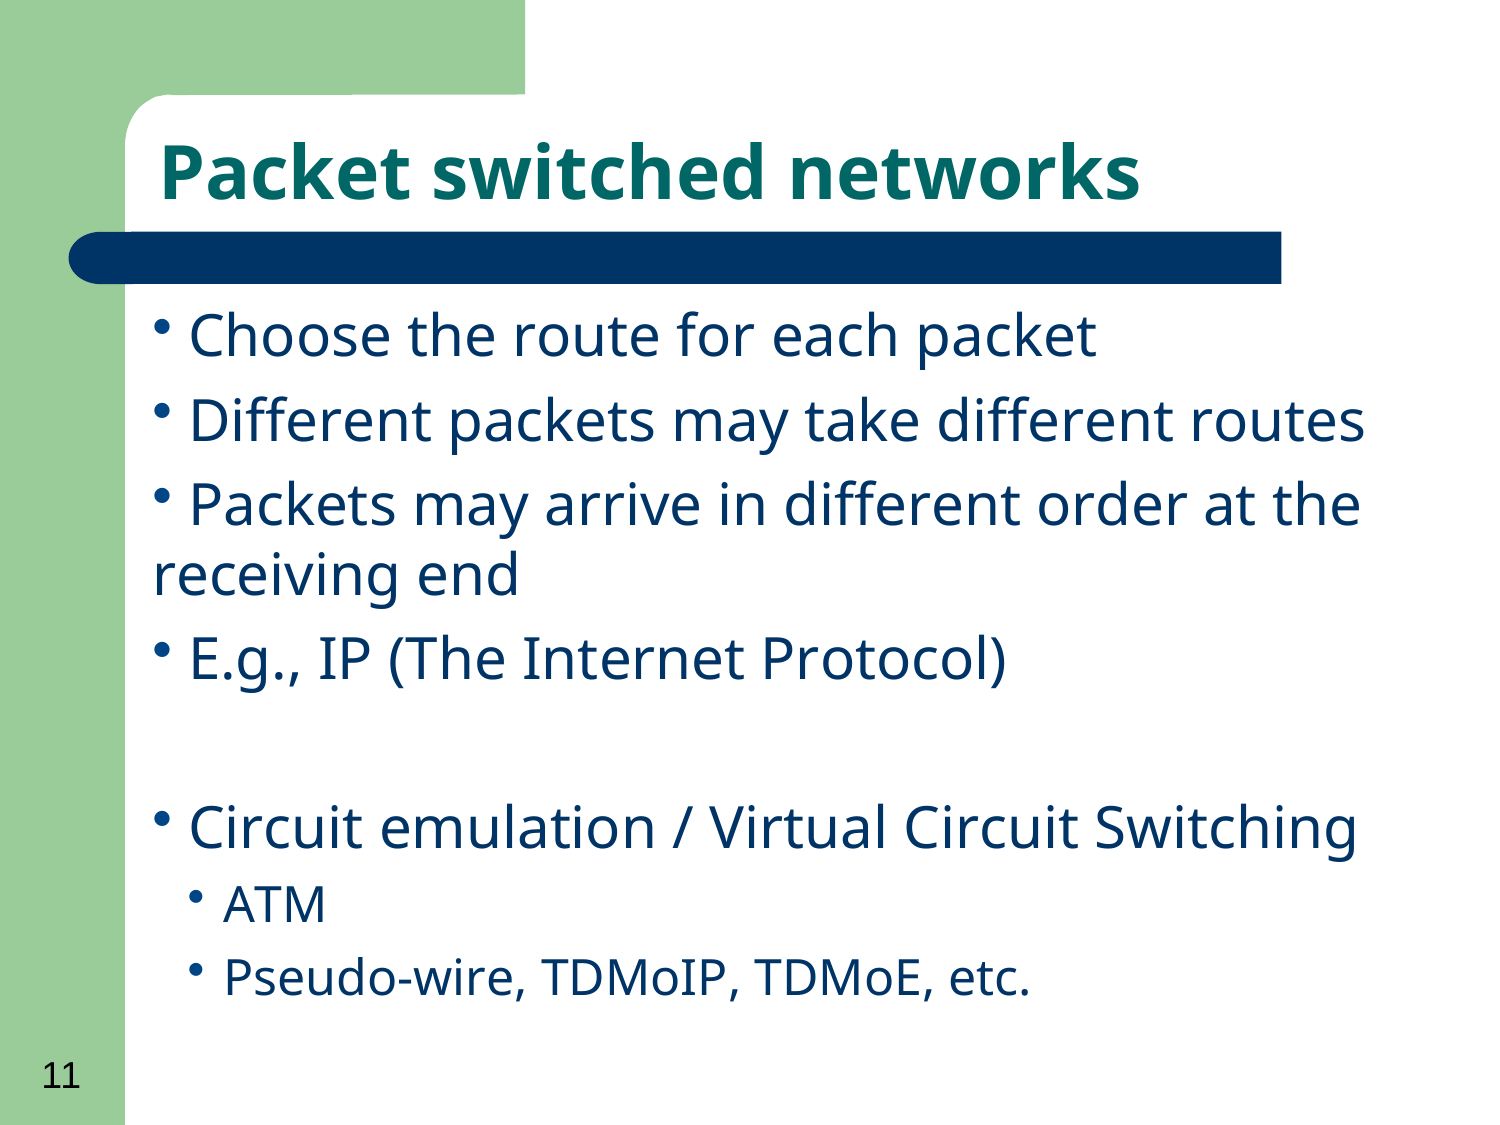

# Packet switched networks
 Choose the route for each packet
 Different packets may take different routes
 Packets may arrive in different order at the receiving end
 E.g., IP (The Internet Protocol)
 Circuit emulation / Virtual Circuit Switching
ATM
Pseudo-wire, TDMoIP, TDMoE, etc.
11